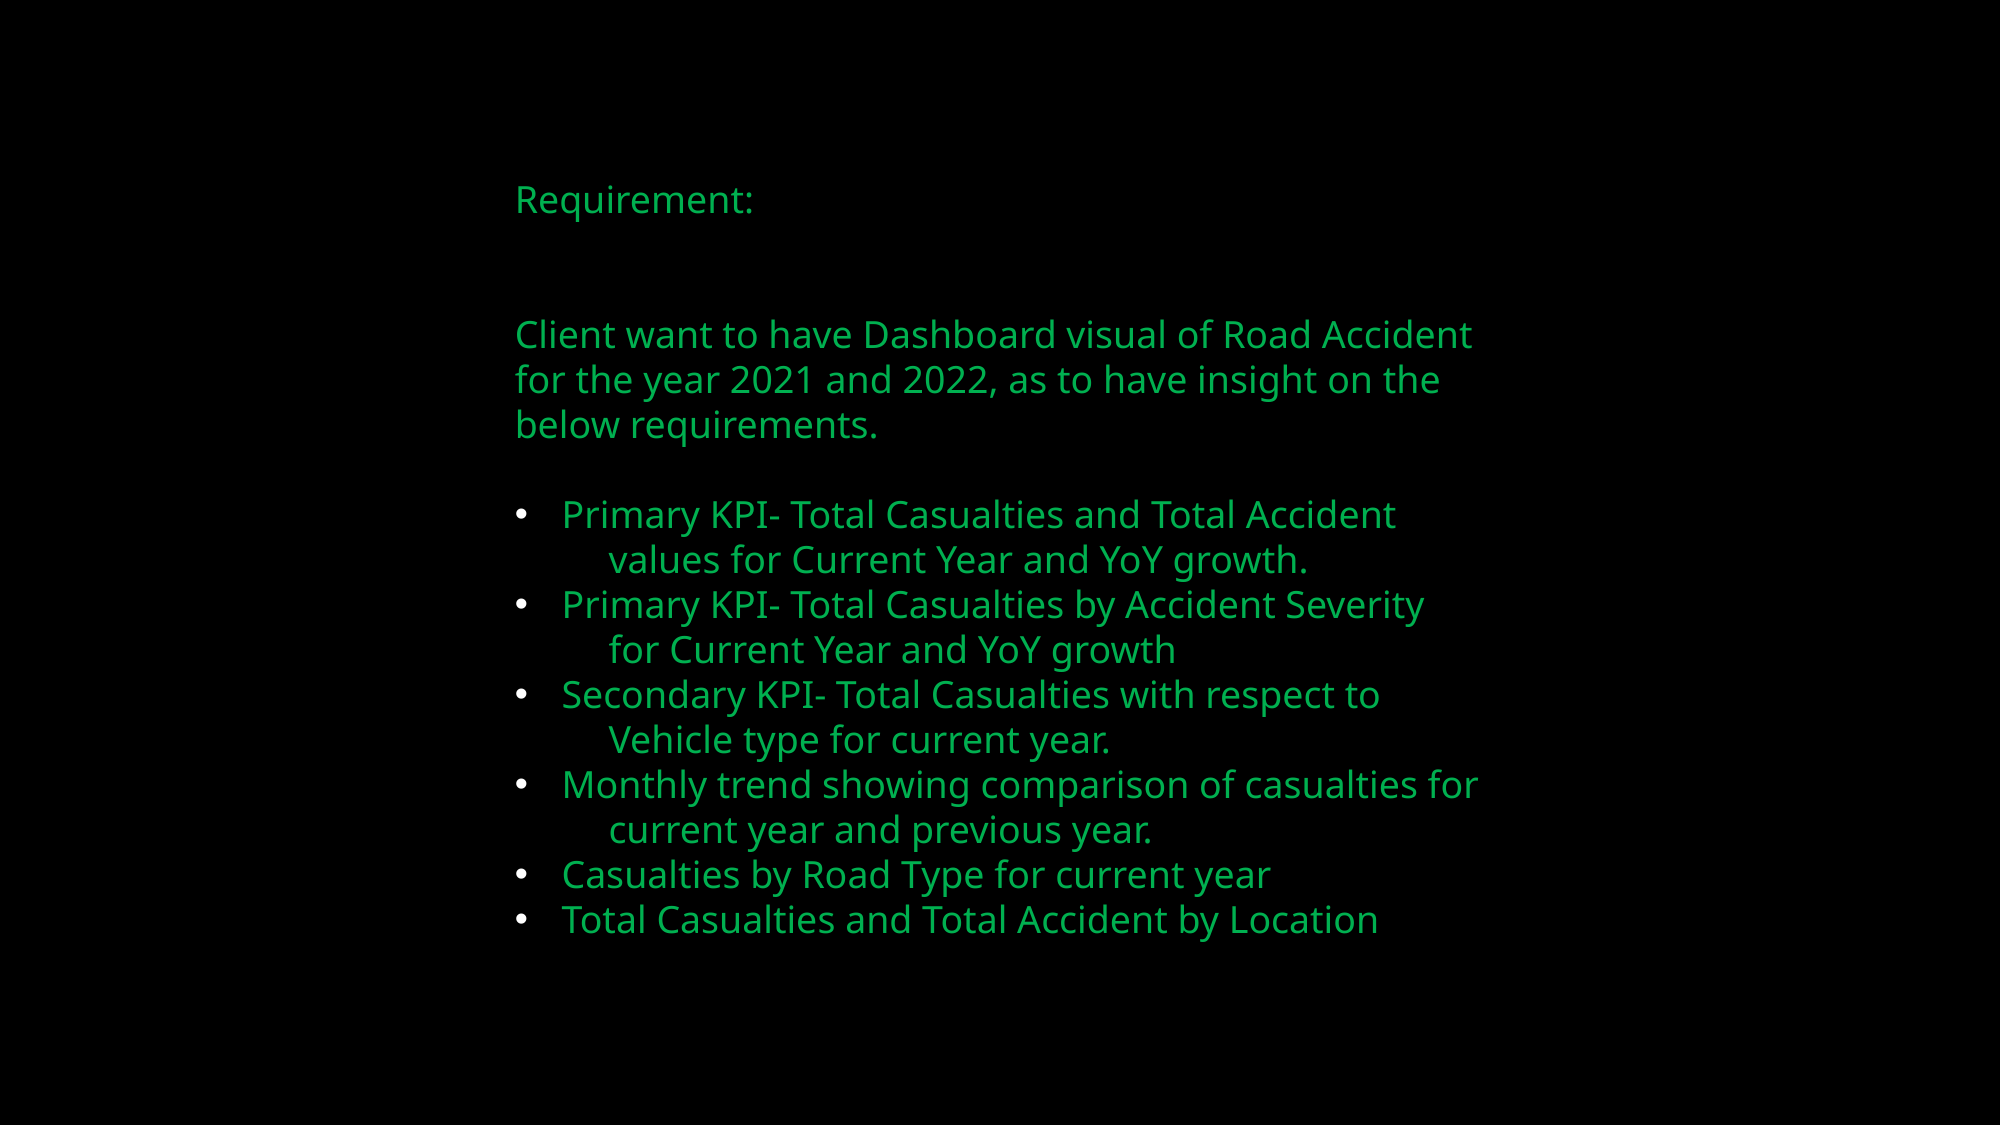

Requirement:
Client want to have Dashboard visual of Road Accident for the year 2021 and 2022, as to have insight on the below requirements.
Primary KPI- Total Casualties and Total Accident values for Current Year and YoY growth.
Primary KPI- Total Casualties by Accident Severity for Current Year and YoY growth
Secondary KPI- Total Casualties with respect to Vehicle type for current year.
Monthly trend showing comparison of casualties for current year and previous year.
Casualties by Road Type for current year
Total Casualties and Total Accident by Location